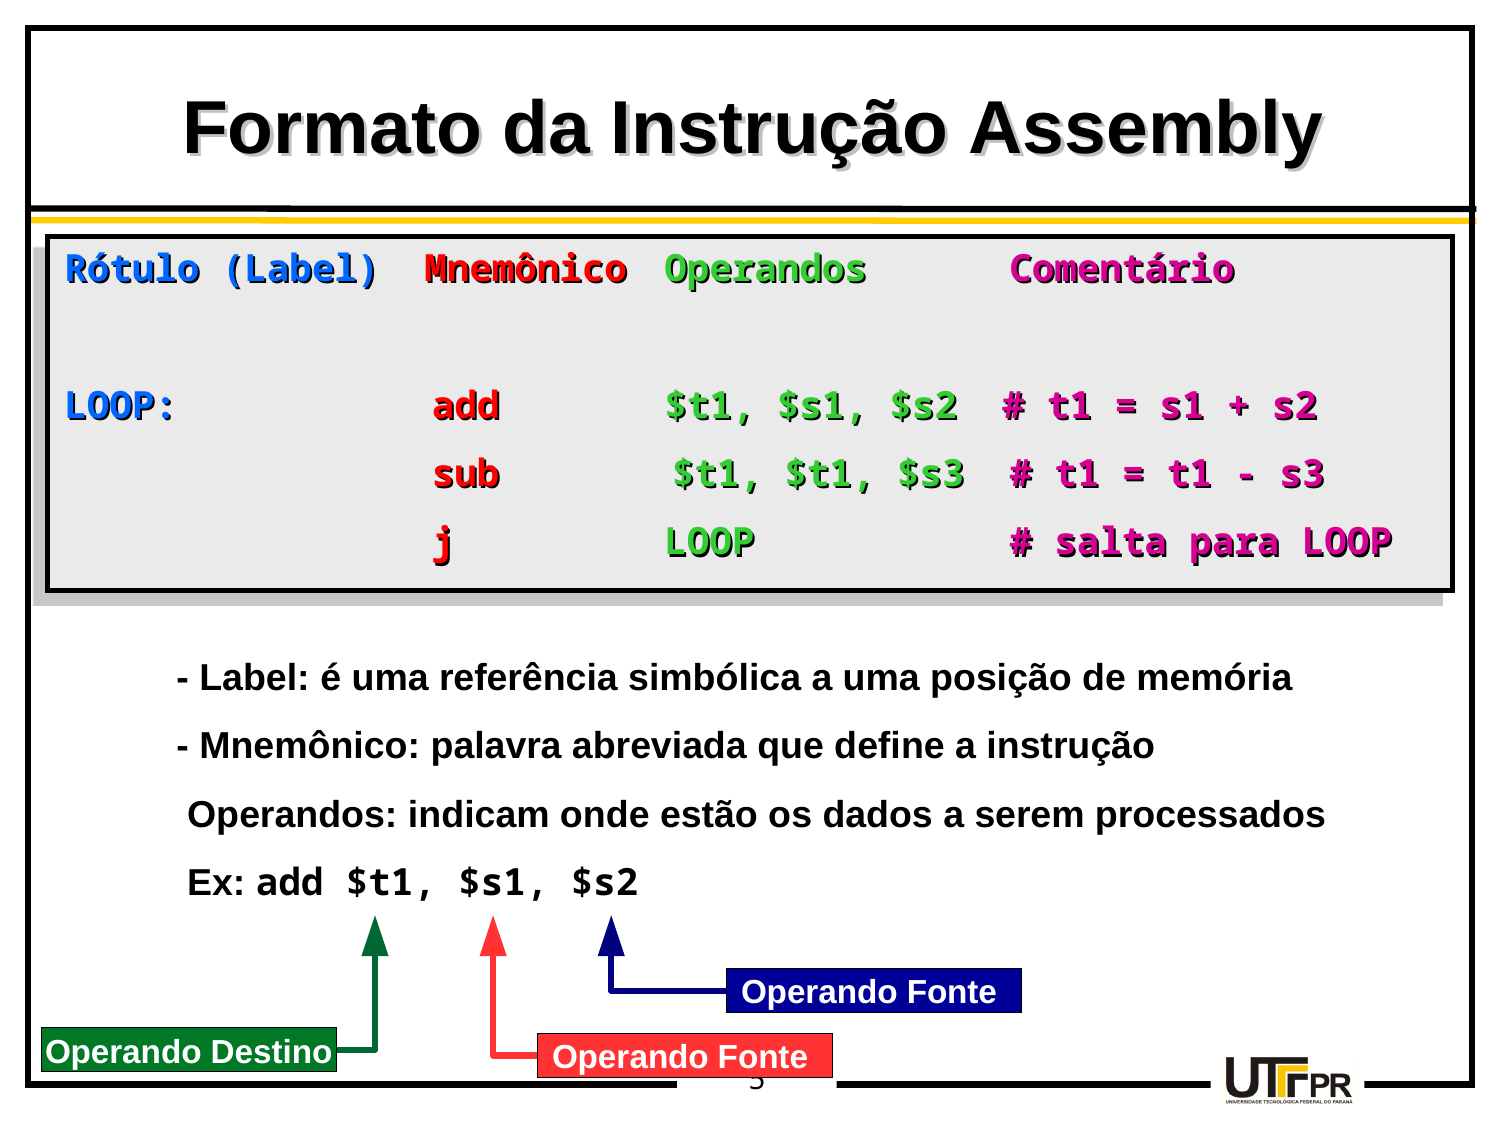

# Formato da Instrução Assembly
Rótulo (Label) Mnemônico	Operandos	 Comentário
LOOP:		 add		$t1, $s1, $s2 # t1 = s1 + s2
		 sub	 $t1, $t1, $s3 # t1 = t1 - s3
		 j		LOOP		 # salta para LOOP
- Label: é uma referência simbólica a uma posição de memória
- Mnemônico: palavra abreviada que define a instrução
 Operandos: indicam onde estão os dados a serem processados
 Ex: add $t1, $s1, $s2
Operando Fonte
Operando Destino
Operando Fonte